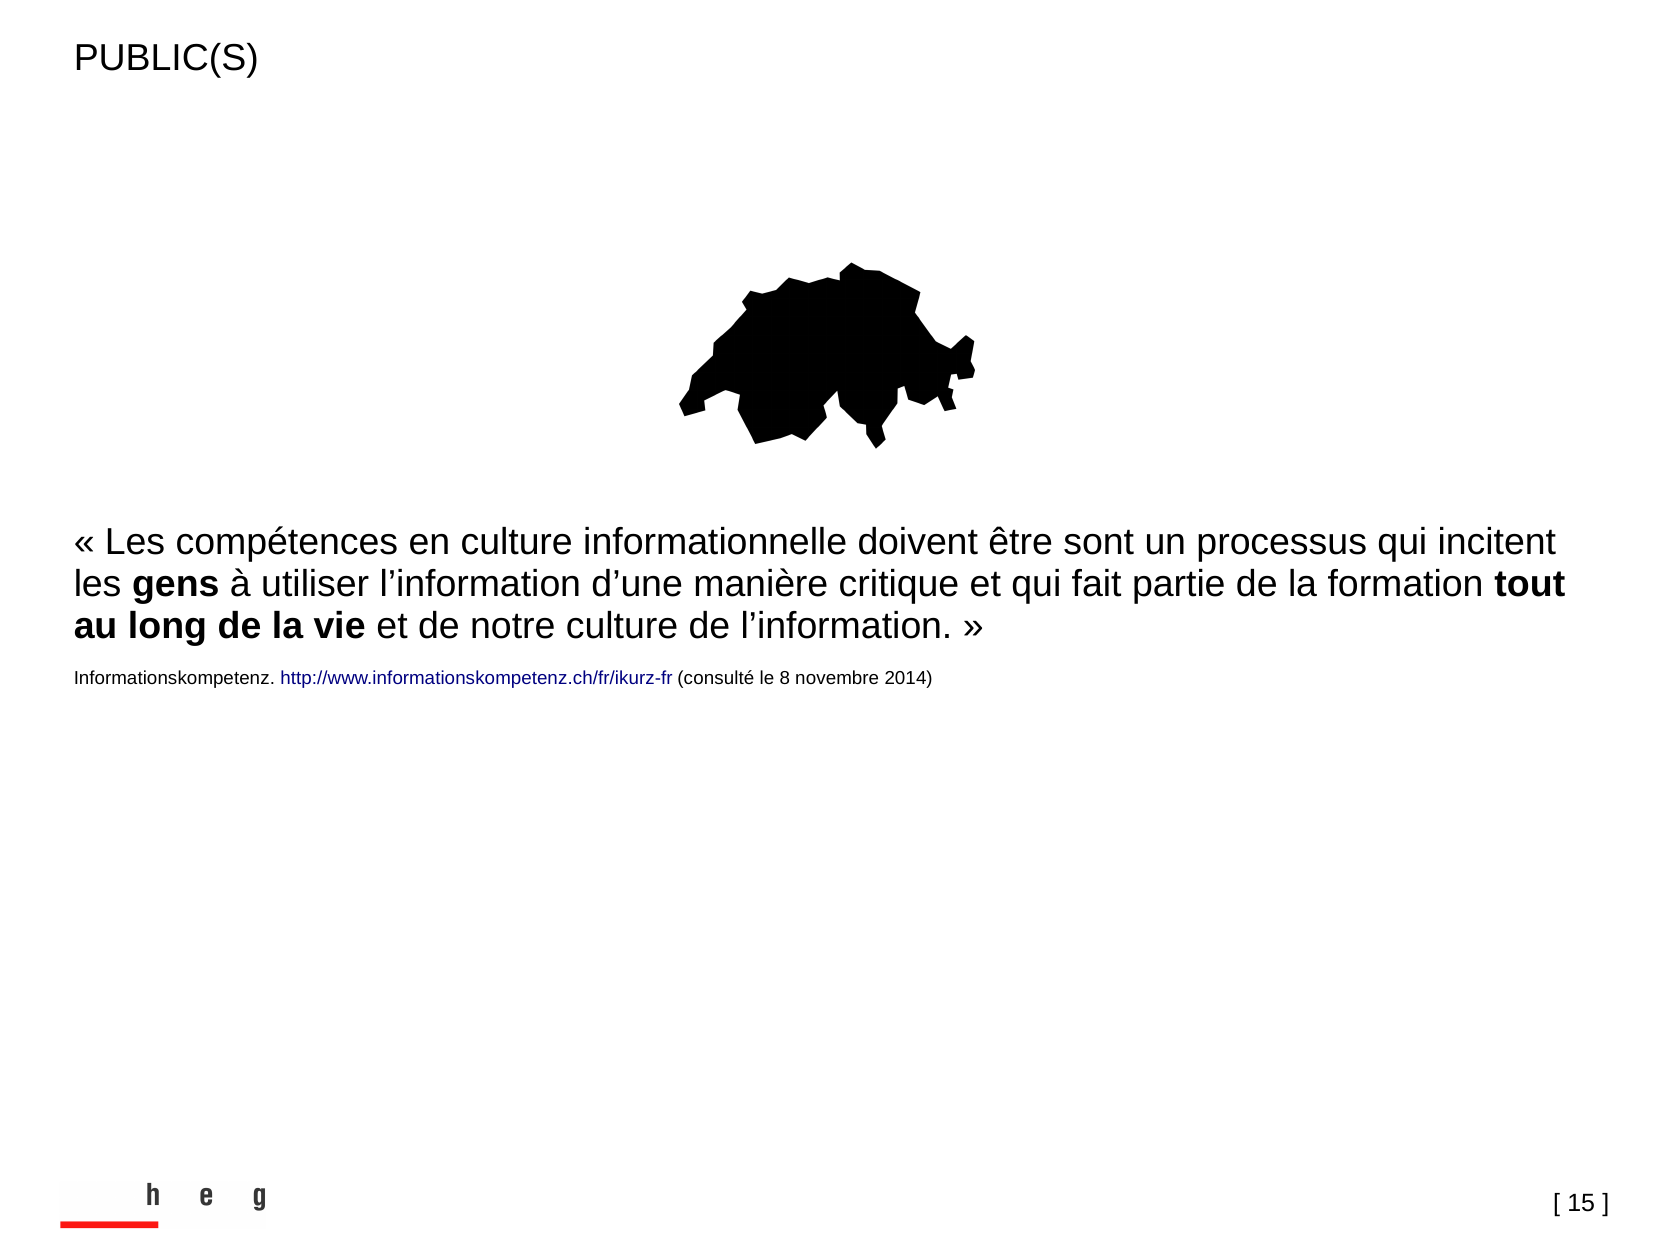

PUBLIC(S)
« Les compétences en culture informationnelle doivent être sont un processus qui incitent les gens à utiliser l’information d’une manière critique et qui fait partie de la formation tout au long de la vie et de notre culture de l’information. »
Informationskompetenz. http://www.informationskompetenz.ch/fr/ikurz-fr (consulté le 8 novembre 2014)